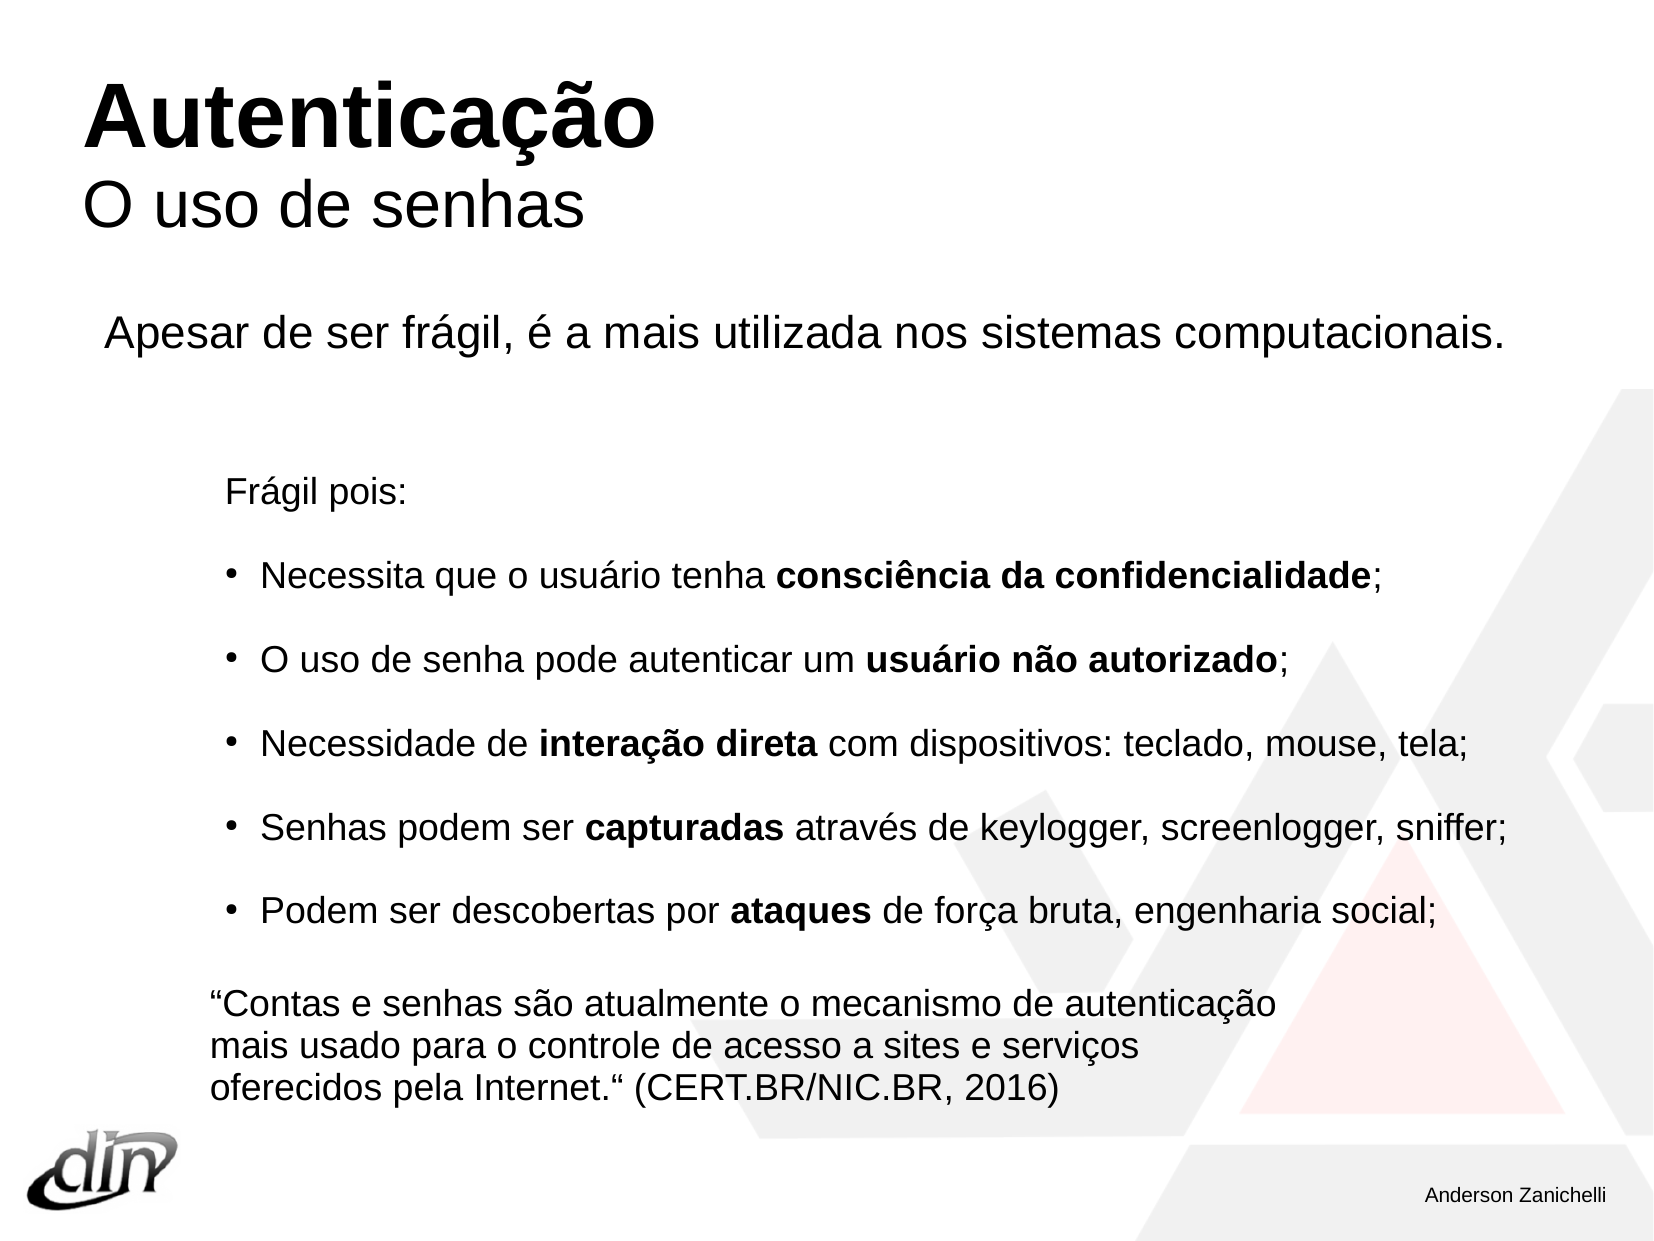

# Autenticação O uso de senhas
Apesar de ser frágil, é a mais utilizada nos sistemas computacionais.
Frágil pois:
Necessita que o usuário tenha consciência da confidencialidade;
O uso de senha pode autenticar um usuário não autorizado;
Necessidade de interação direta com dispositivos: teclado, mouse, tela;
Senhas podem ser capturadas através de keylogger, screenlogger, sniffer;
Podem ser descobertas por ataques de força bruta, engenharia social;
“Contas e senhas são atualmente o mecanismo de autenticação
mais usado para o controle de acesso a sites e serviços
oferecidos pela Internet.“ (CERT.BR/NIC.BR, 2016)
Anderson Zanichelli